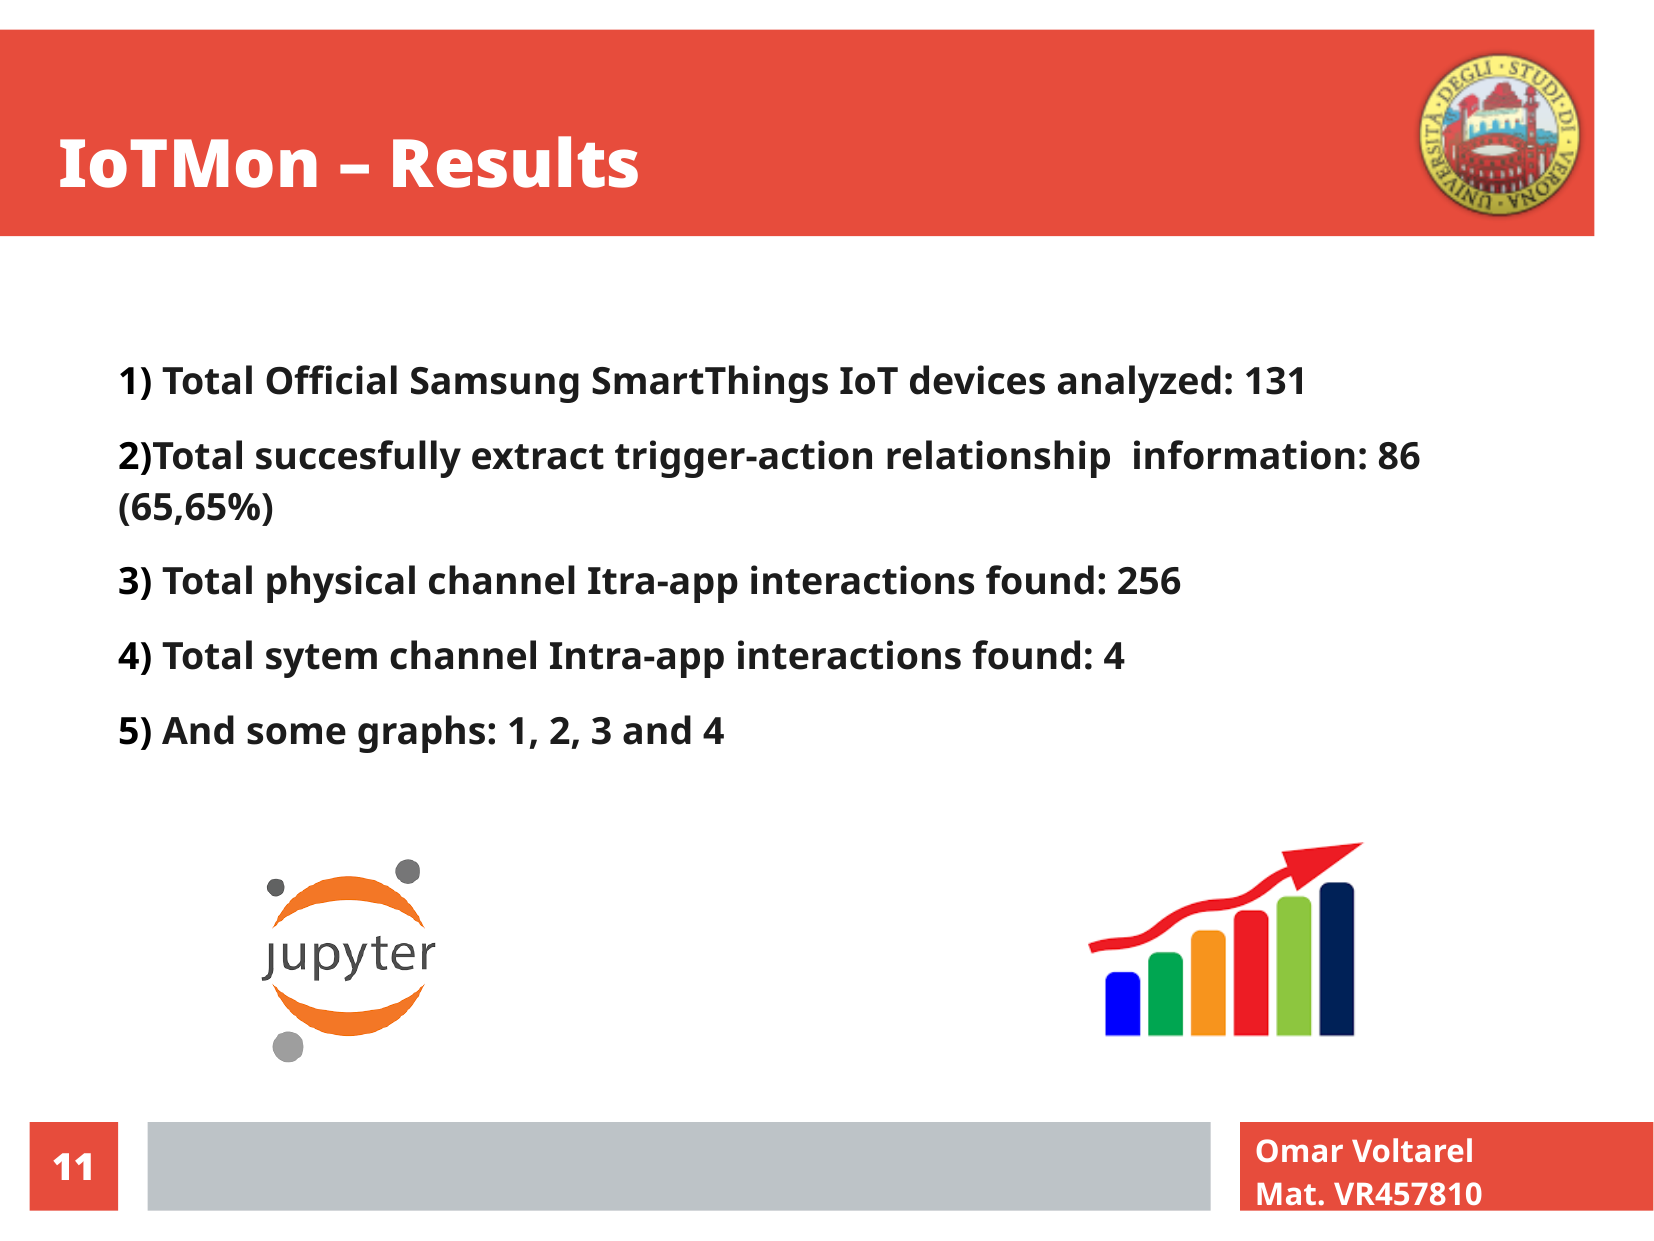

IoTMon – Results
# Total Official Samsung SmartThings IoT devices analyzed: 131
Total succesfully extract trigger-action relationship information: 86 (65,65%)
 Total physical channel Itra-app interactions found: 256
 Total sytem channel Intra-app interactions found: 4
 And some graphs: 1, 2, 3 and 4
11
Omar Voltarel
Mat. VR457810